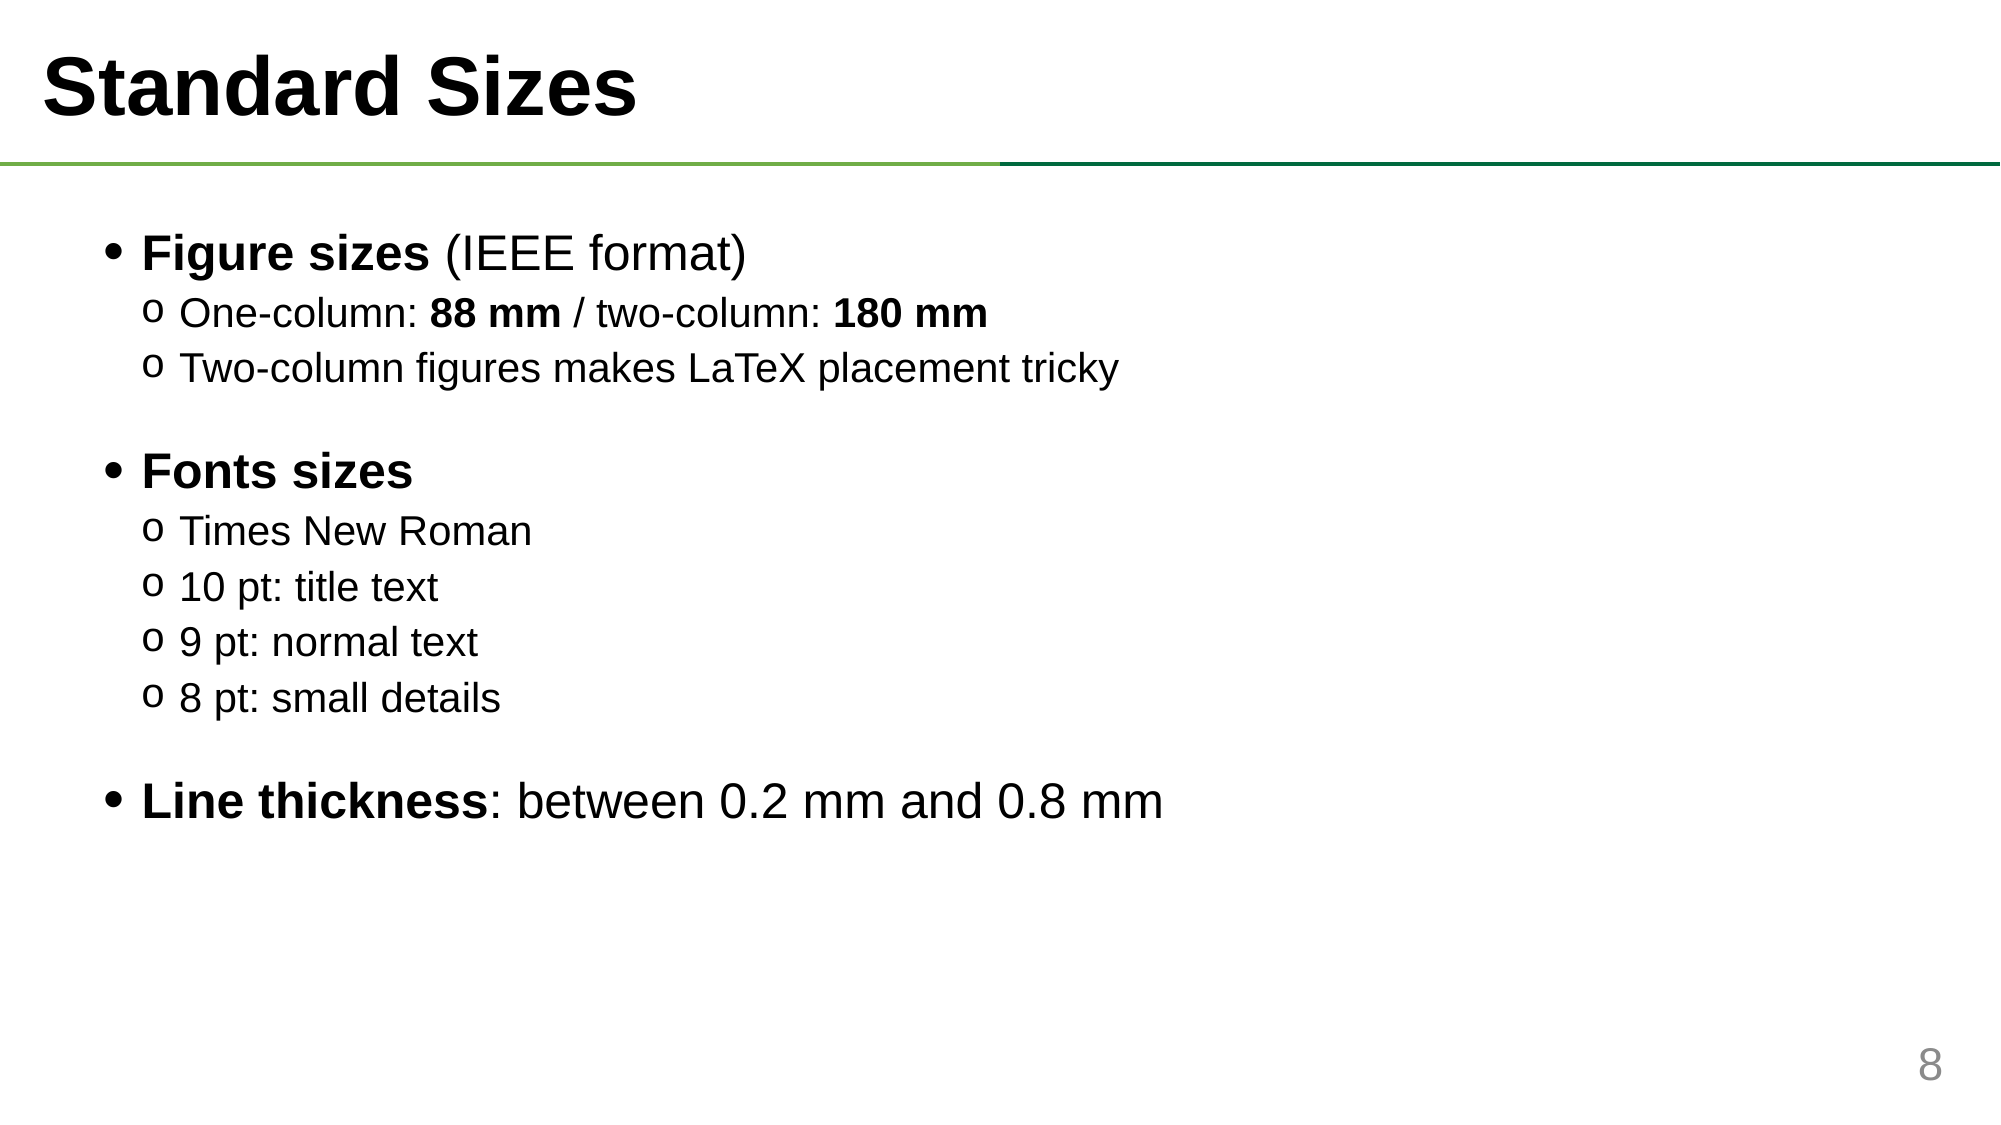

# Standard Sizes
Figure sizes (IEEE format)
One-column: 88 mm / two-column: 180 mm
Two-column figures makes LaTeX placement tricky
Fonts sizes
Times New Roman
10 pt: title text
9 pt: normal text
8 pt: small details
Line thickness: between 0.2 mm and 0.8 mm
8